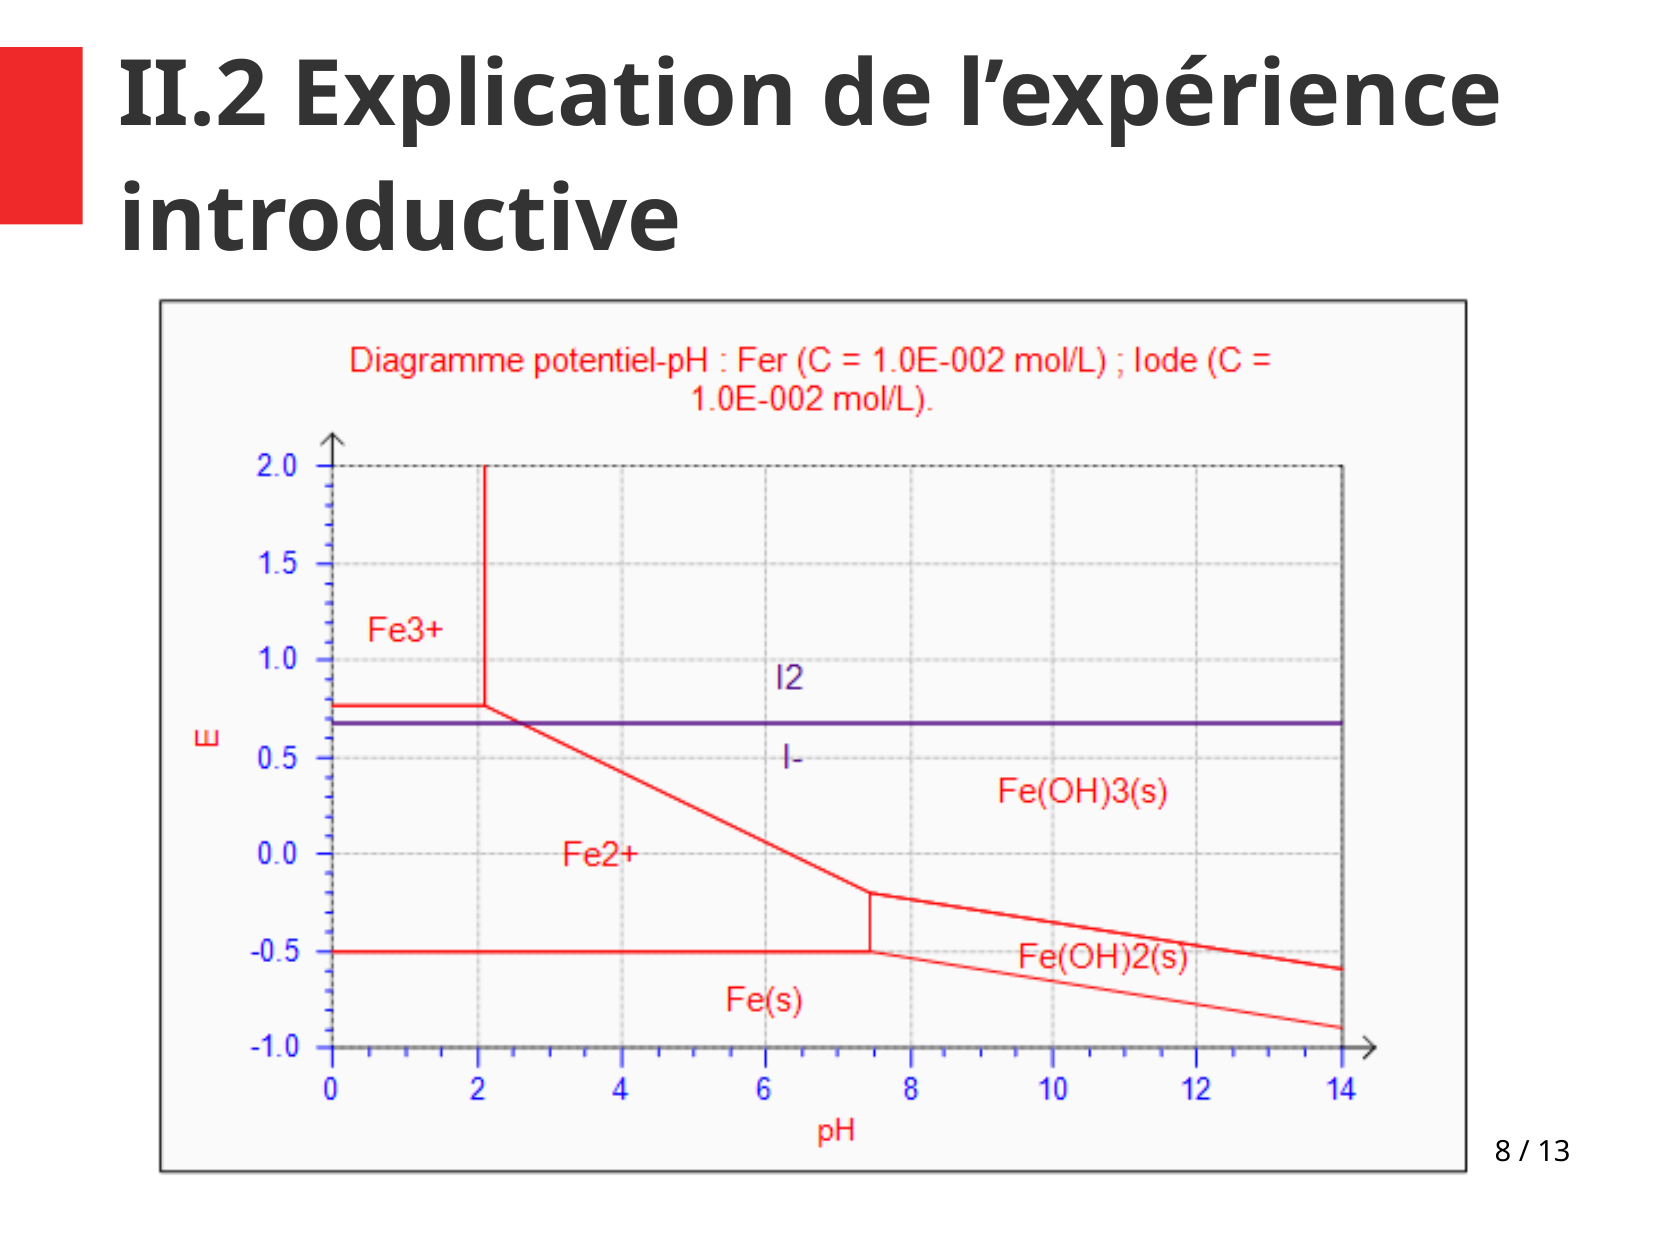

# II.2 Explication de l’expérience introductive
8